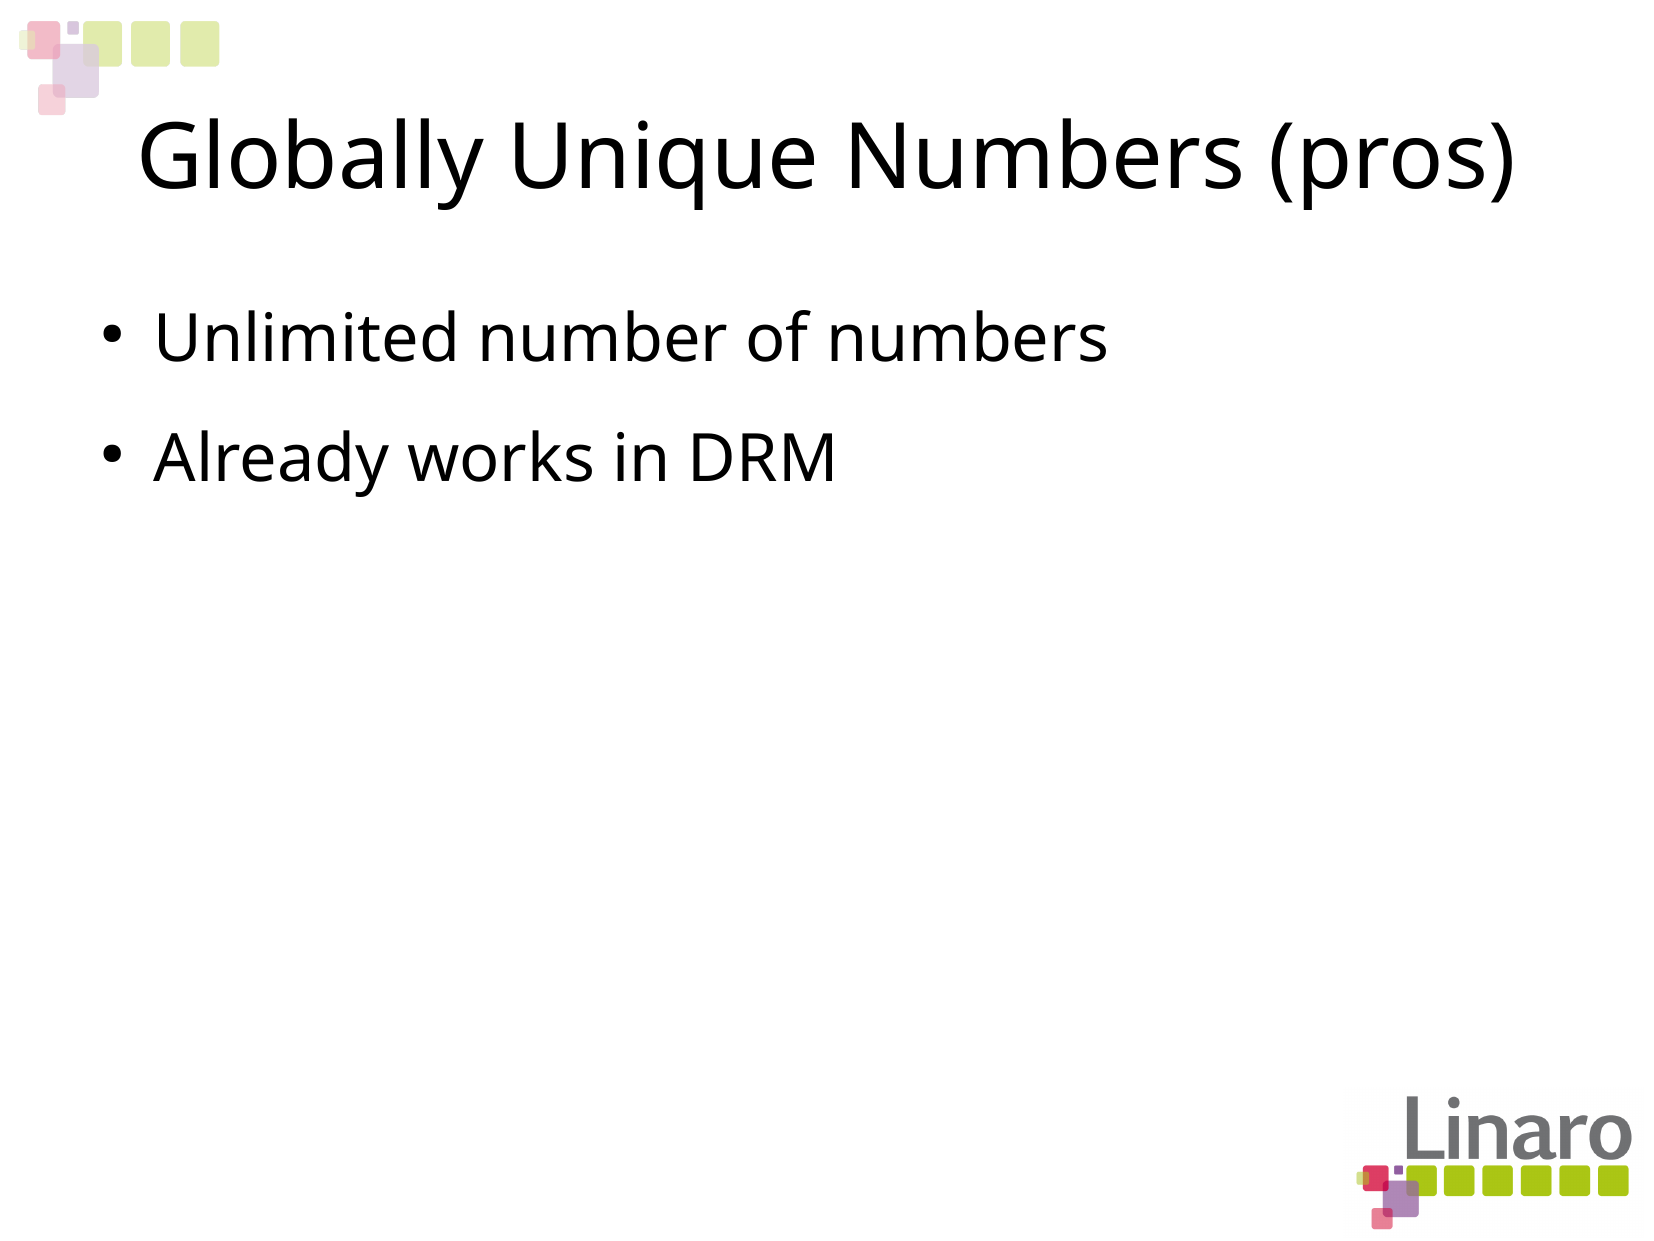

# Globally Unique Numbers (pros)
Unlimited number of numbers
Already works in DRM